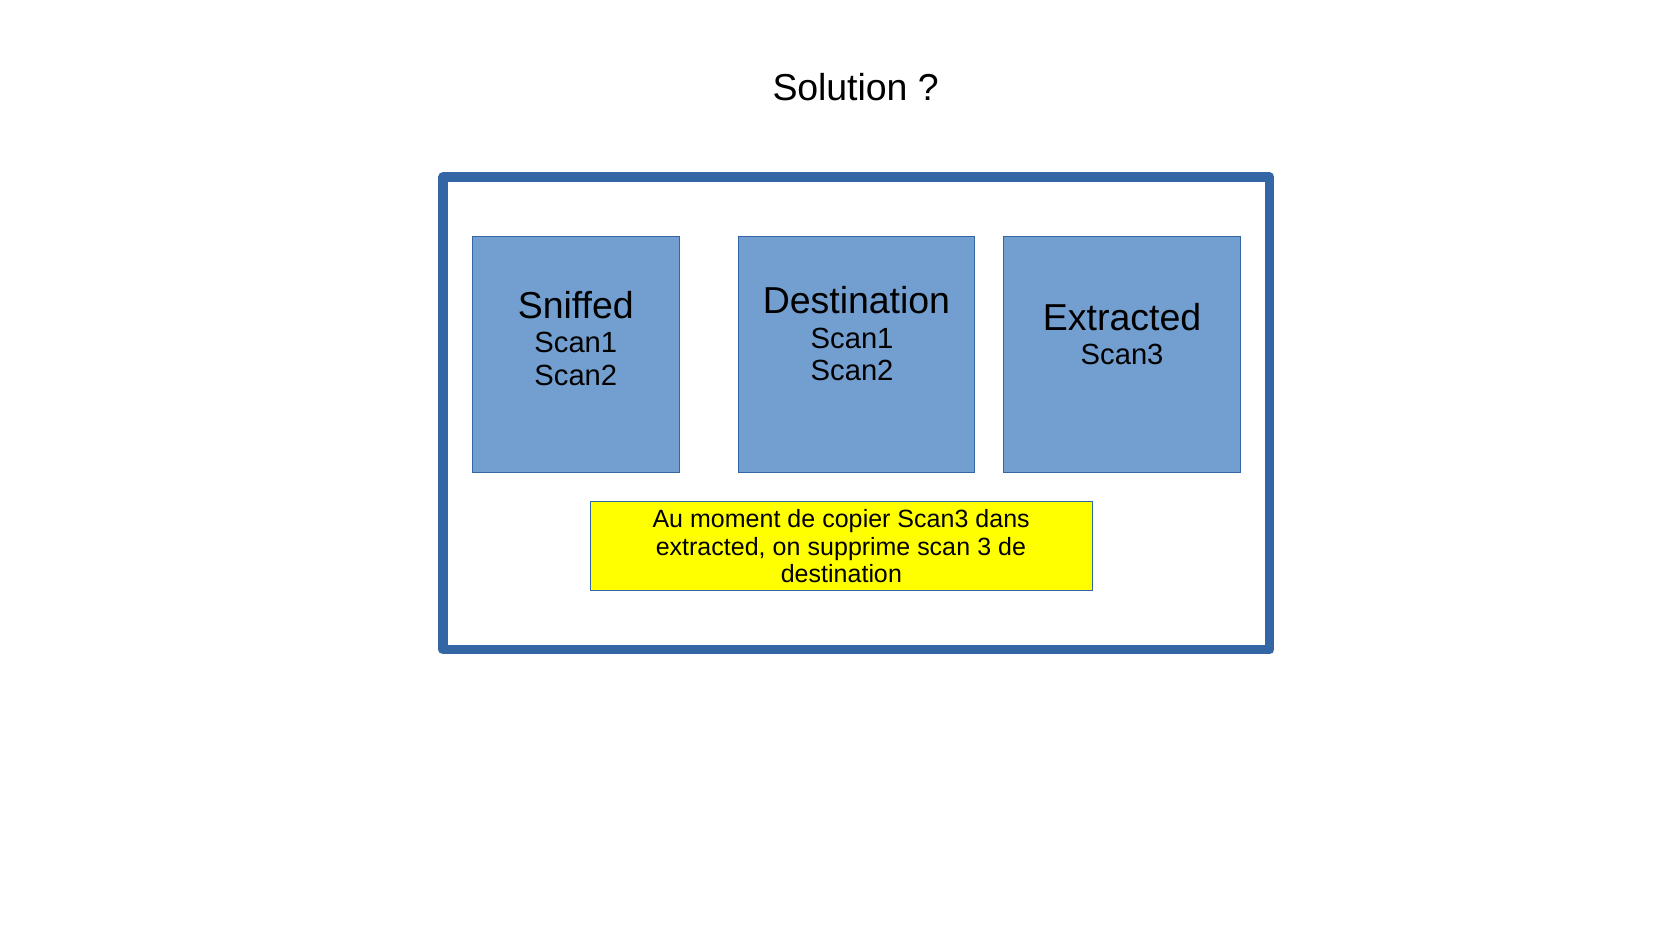

Solution ?
Sniffed
Scan1
Scan2
Scan3
Sniffed
Scan1
Scan2
Destination
Destination
Scan1
Scan2
Extracted
Extracted
Scan3
Début : Destination et extracted vides
Au moment de copier Scan3 dans extracted, on supprime scan 3 de destination